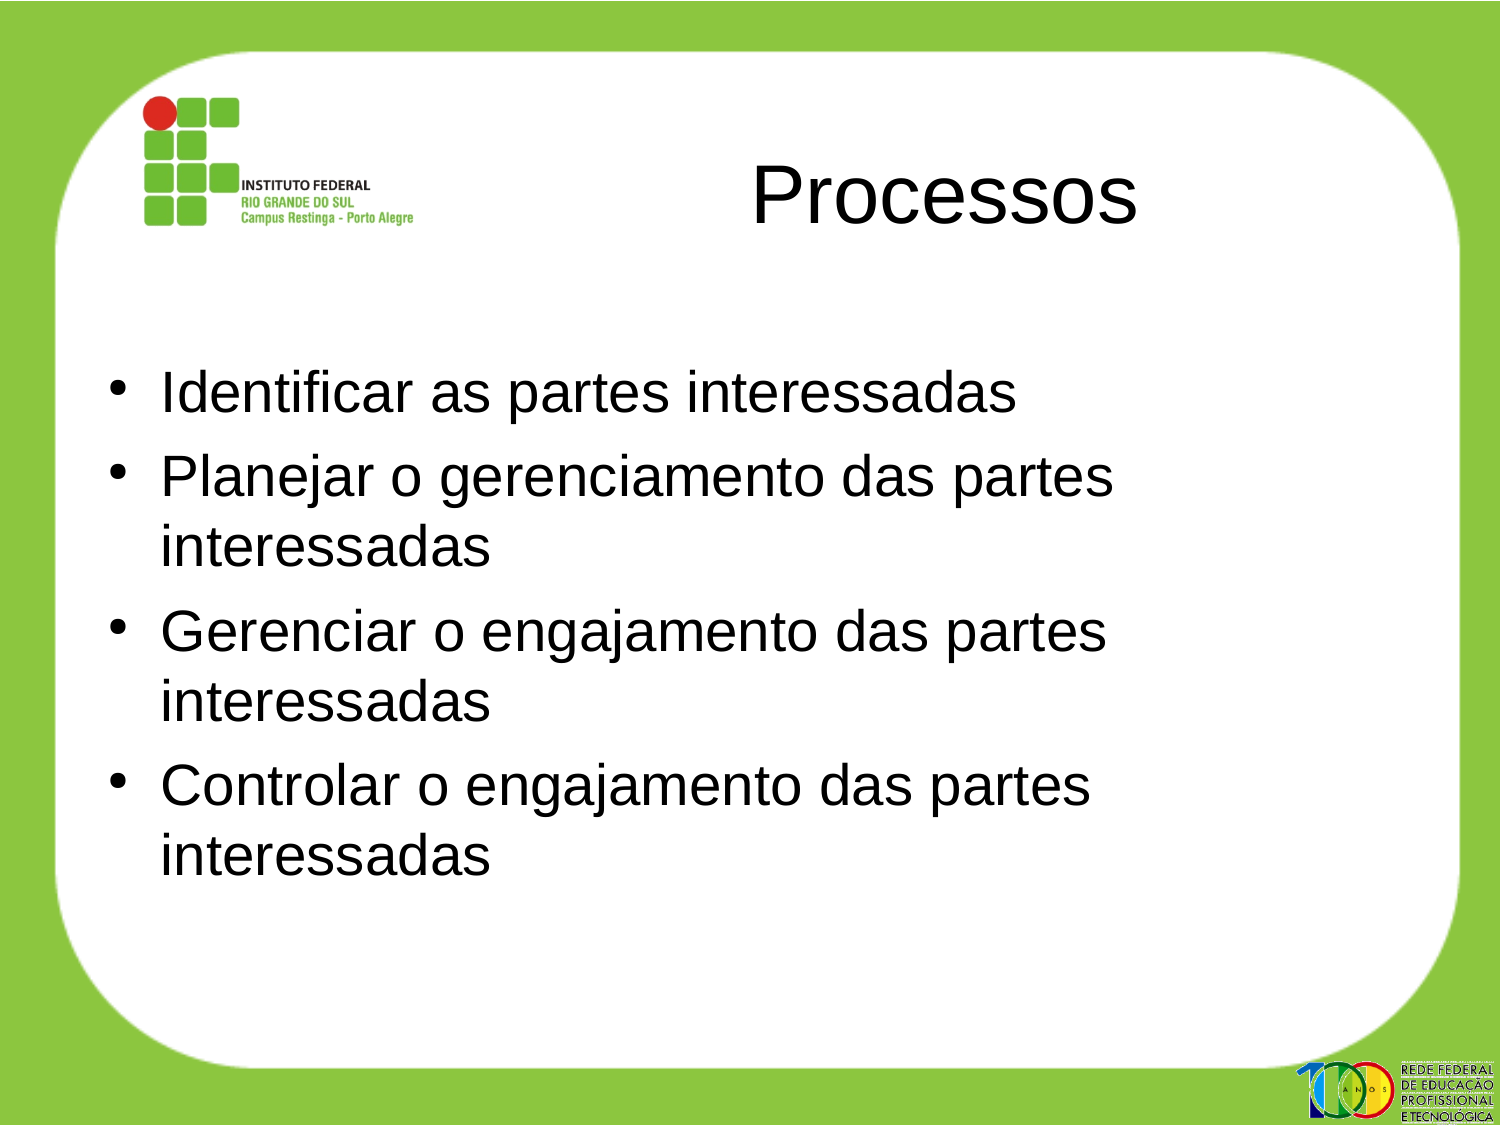

# Processos
Identificar as partes interessadas
Planejar o gerenciamento das partes interessadas
Gerenciar o engajamento das partes interessadas
Controlar o engajamento das partes interessadas